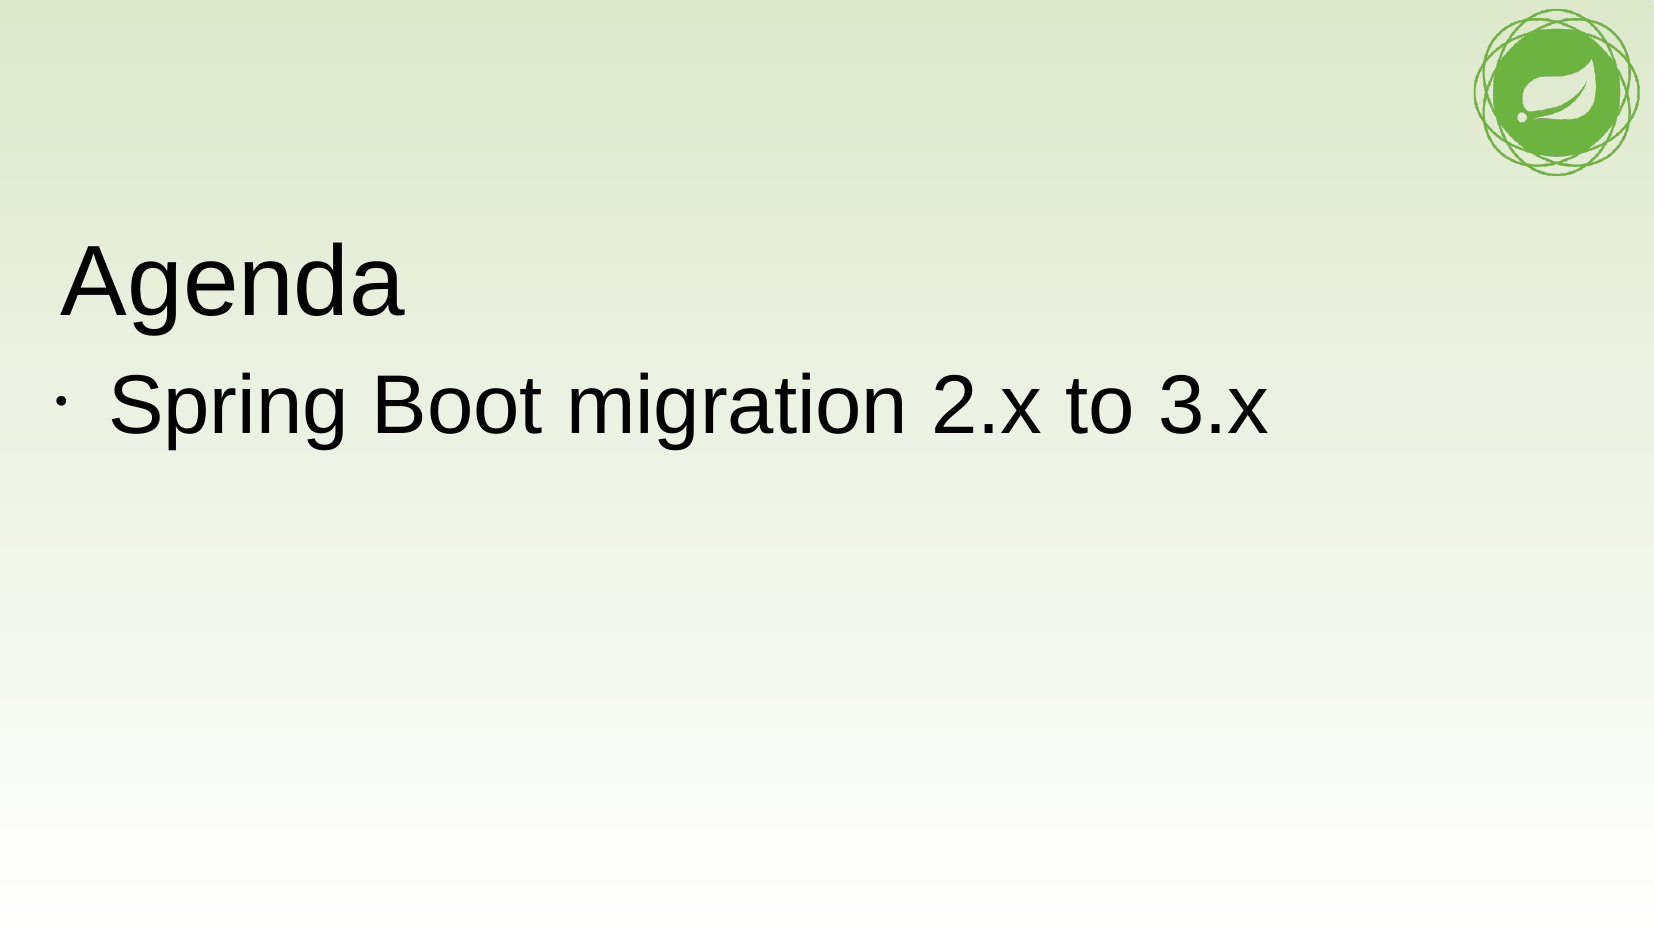

# Agenda
Spring Boot migration 2.x to 3.x